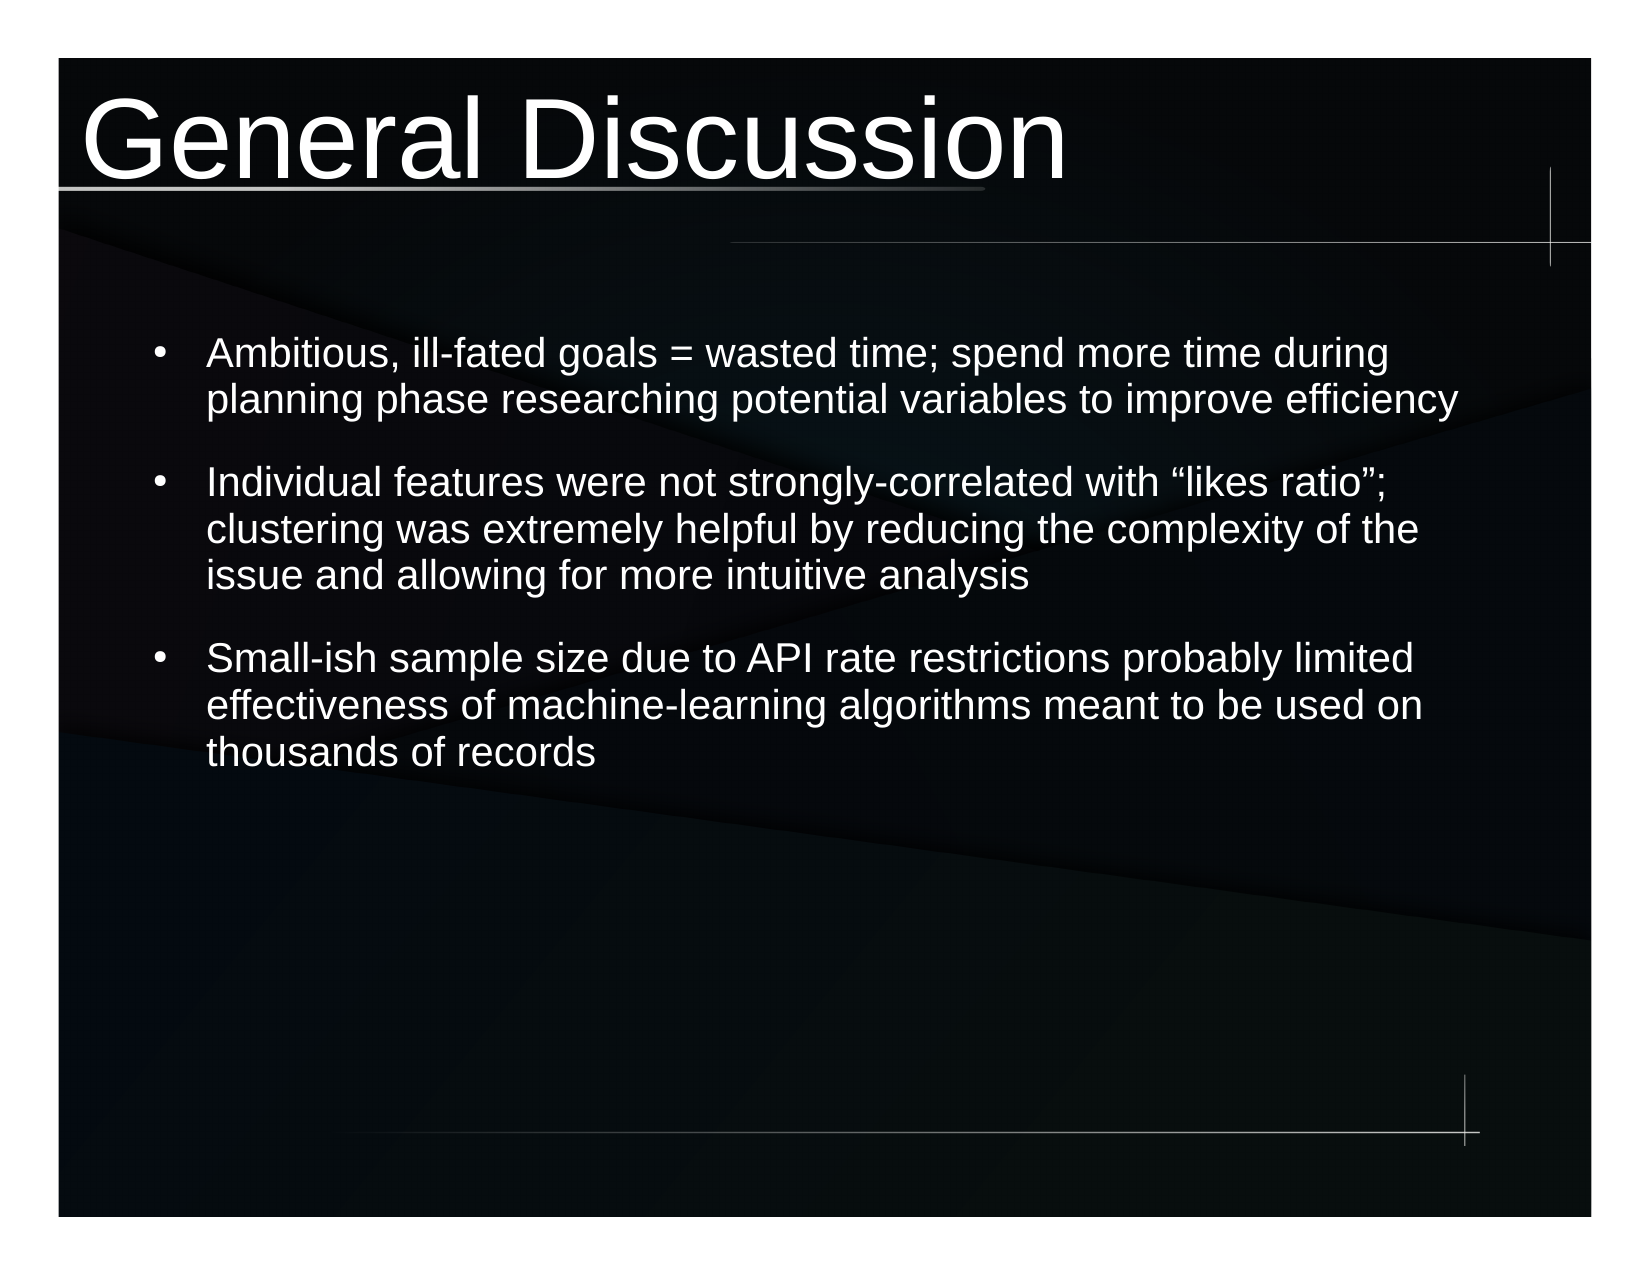

# General Discussion
Ambitious, ill-fated goals = wasted time; spend more time during planning phase researching potential variables to improve efficiency
Individual features were not strongly-correlated with “likes ratio”; clustering was extremely helpful by reducing the complexity of the issue and allowing for more intuitive analysis
Small-ish sample size due to API rate restrictions probably limited effectiveness of machine-learning algorithms meant to be used on thousands of records